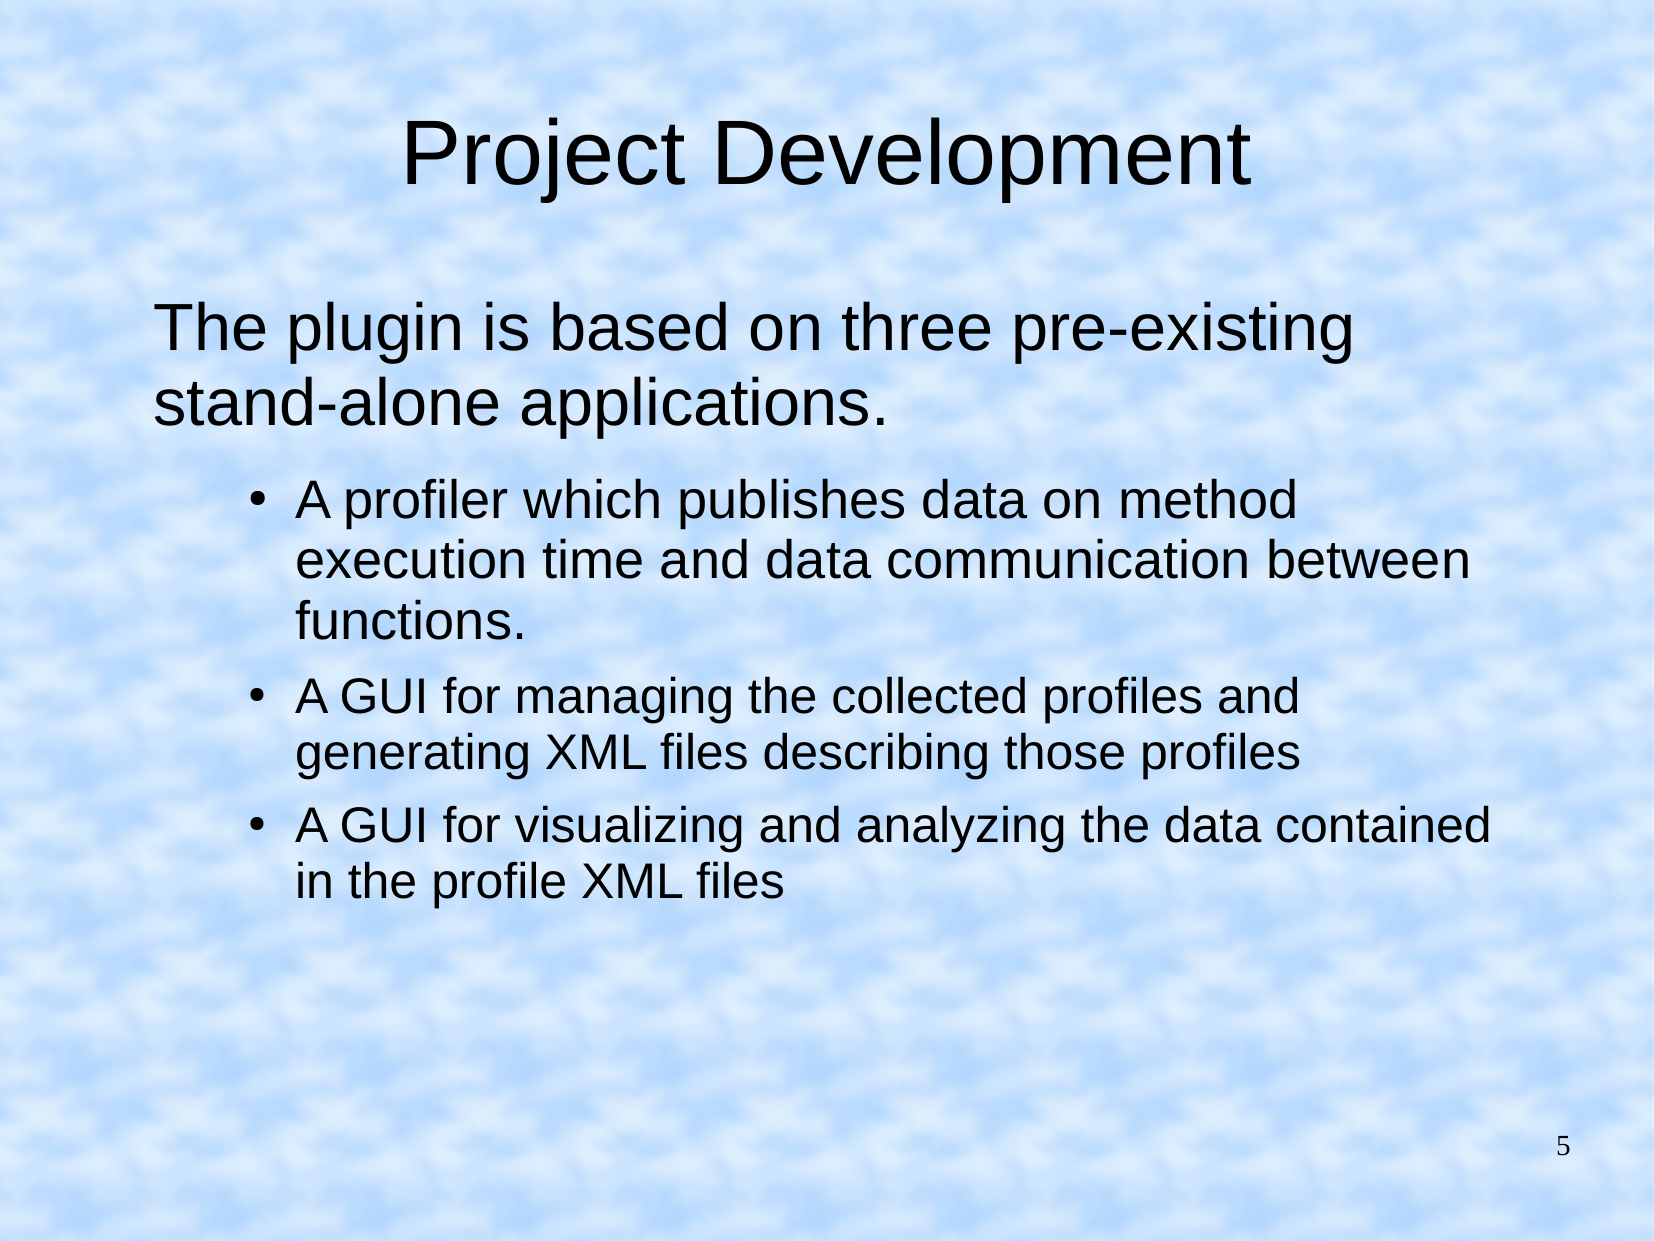

# Project Development
The plugin is based on three pre-existing stand-alone applications.
A profiler which publishes data on method execution time and data communication between functions.
A GUI for managing the collected profiles and generating XML files describing those profiles
A GUI for visualizing and analyzing the data contained in the profile XML files
5